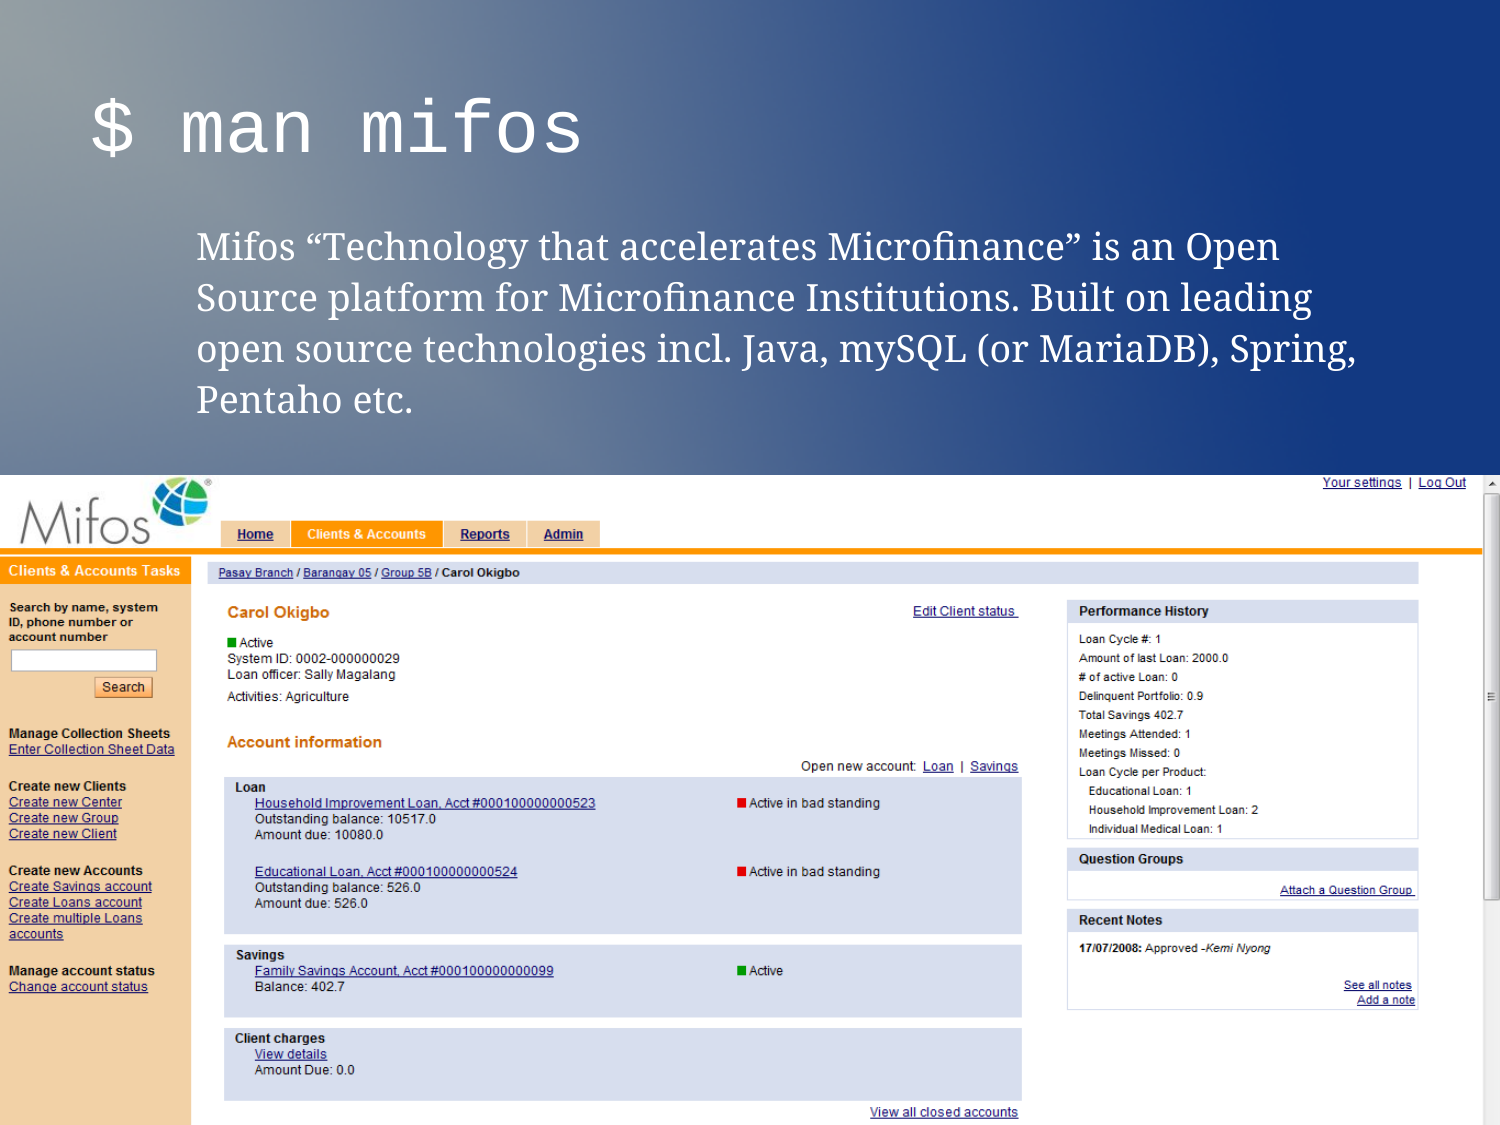

$ man mifos
# Mifos “Technology that accelerates Microfinance” is an Open Source platform for Microfinance Institutions. Built on leading open source technologies incl. Java, mySQL (or MariaDB), Spring, Pentaho etc.
Mifos: Ending Poverty One Line of Code at a Time